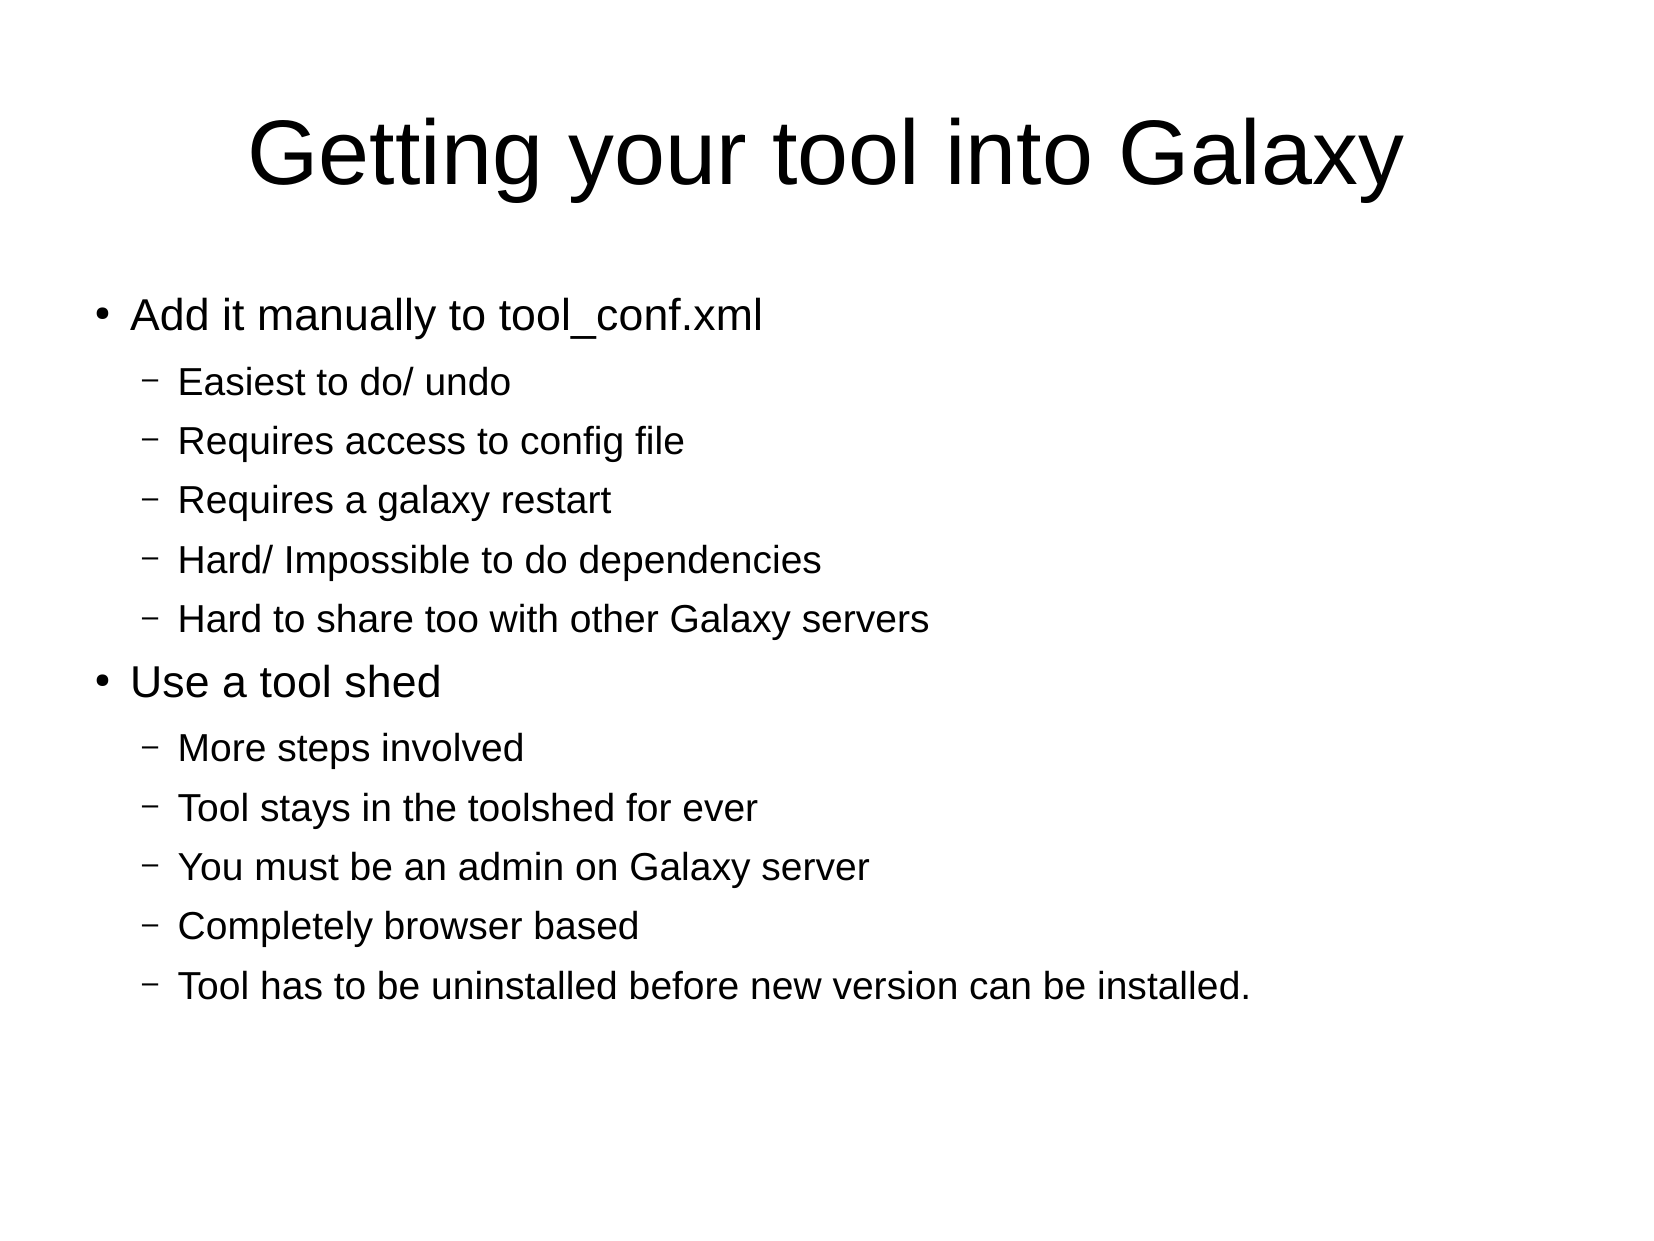

# Getting your tool into Galaxy
Add it manually to tool_conf.xml
Easiest to do/ undo
Requires access to config file
Requires a galaxy restart
Hard/ Impossible to do dependencies
Hard to share too with other Galaxy servers
Use a tool shed
More steps involved
Tool stays in the toolshed for ever
You must be an admin on Galaxy server
Completely browser based
Tool has to be uninstalled before new version can be installed.